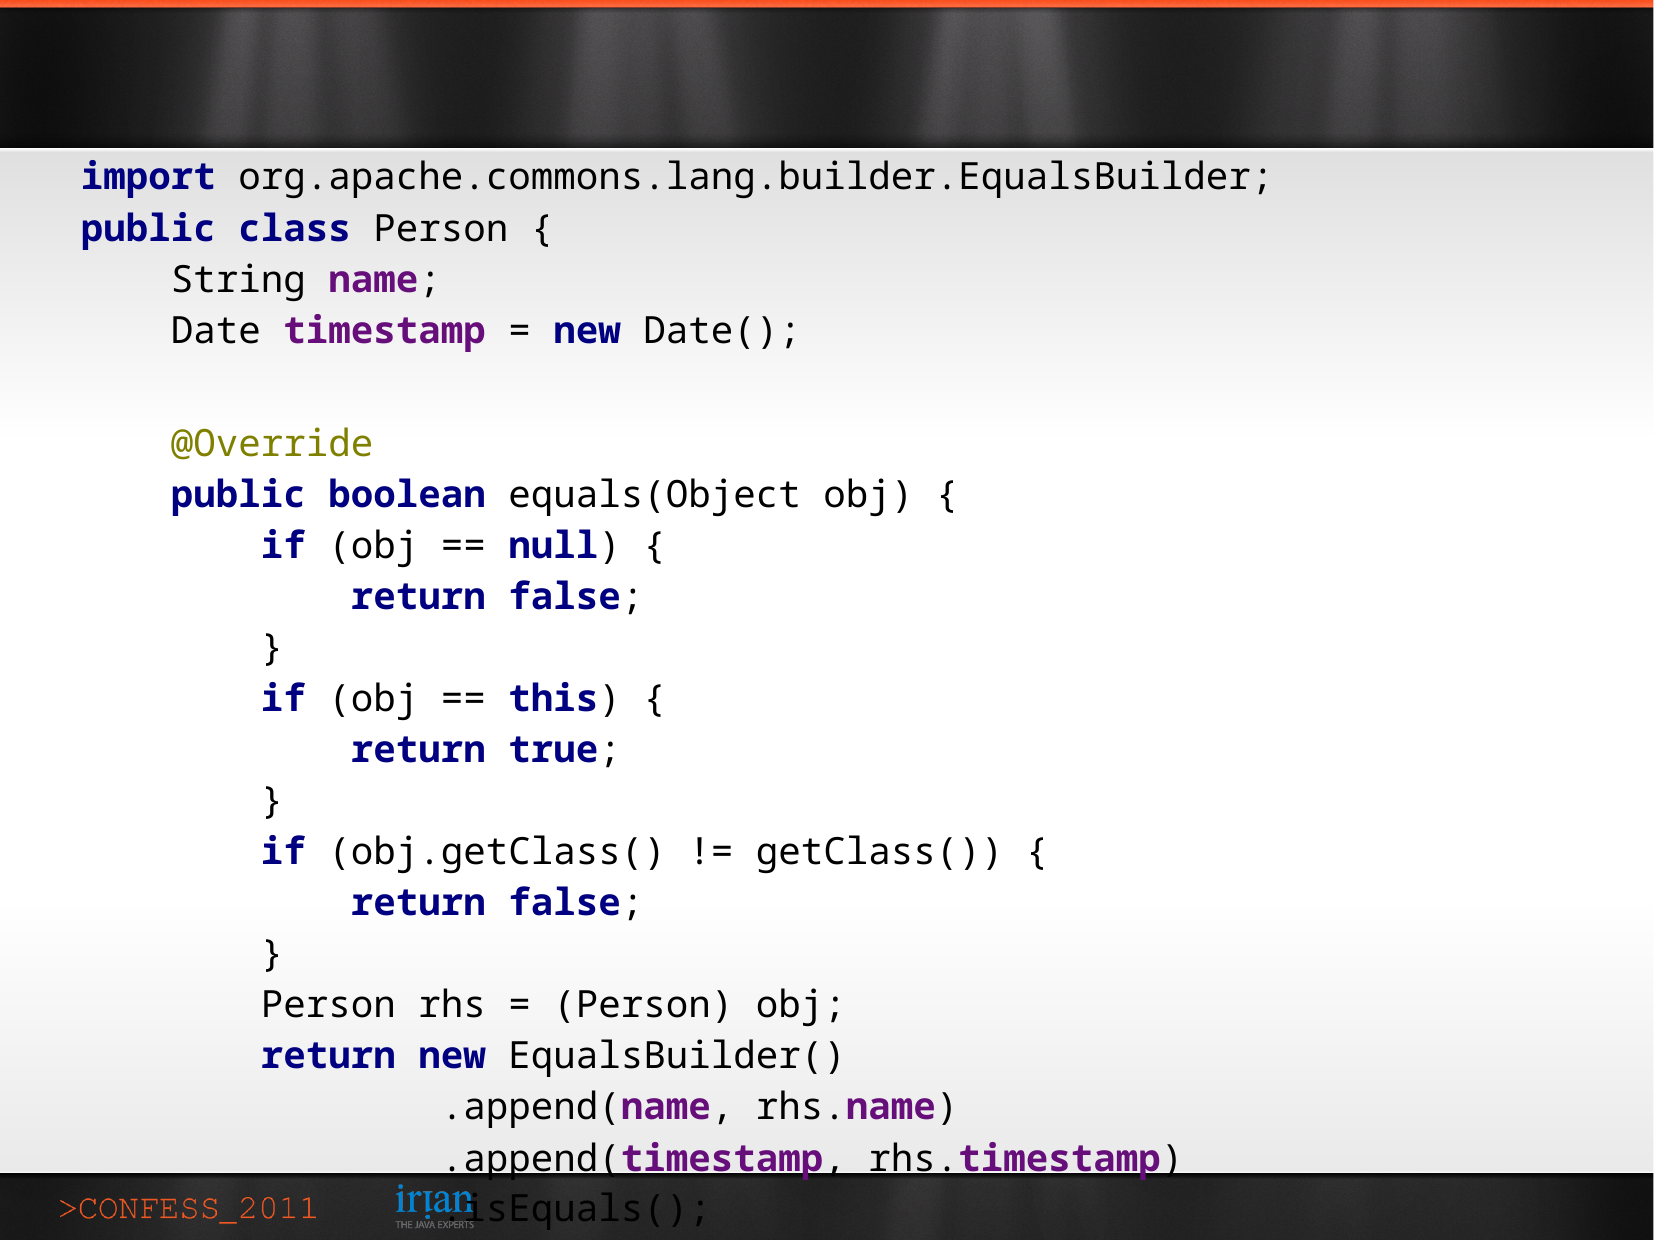

#
import org.apache.commons.lang.builder.EqualsBuilder;
public class Person {
 String name;
 Date timestamp = new Date();
 @Override
 public boolean equals(Object obj) {
 if (obj == null) {
 return false;
 }
 if (obj == this) {
 return true;
 }
 if (obj.getClass() != getClass()) {
 return false;
 }
 Person rhs = (Person) obj;
 return new EqualsBuilder()
 .append(name, rhs.name)
 .append(timestamp, rhs.timestamp)
 .isEquals();
 }
}